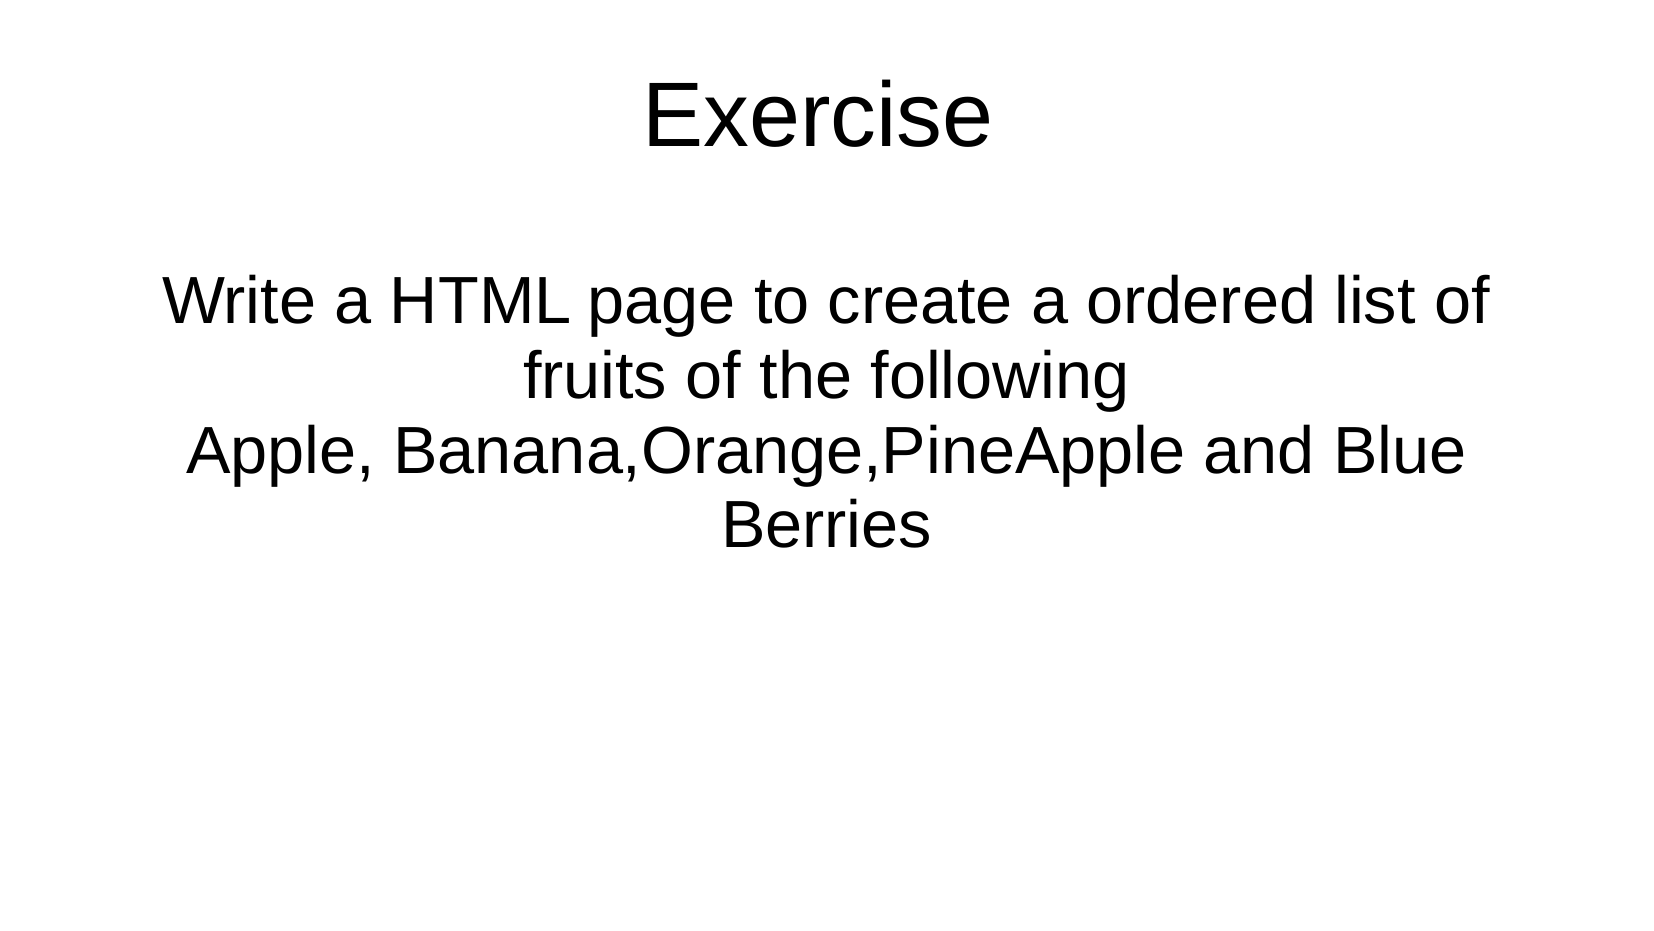

# Exercise
Write a HTML page to create a ordered list of fruits of the following
Apple, Banana,Orange,PineApple and Blue Berries